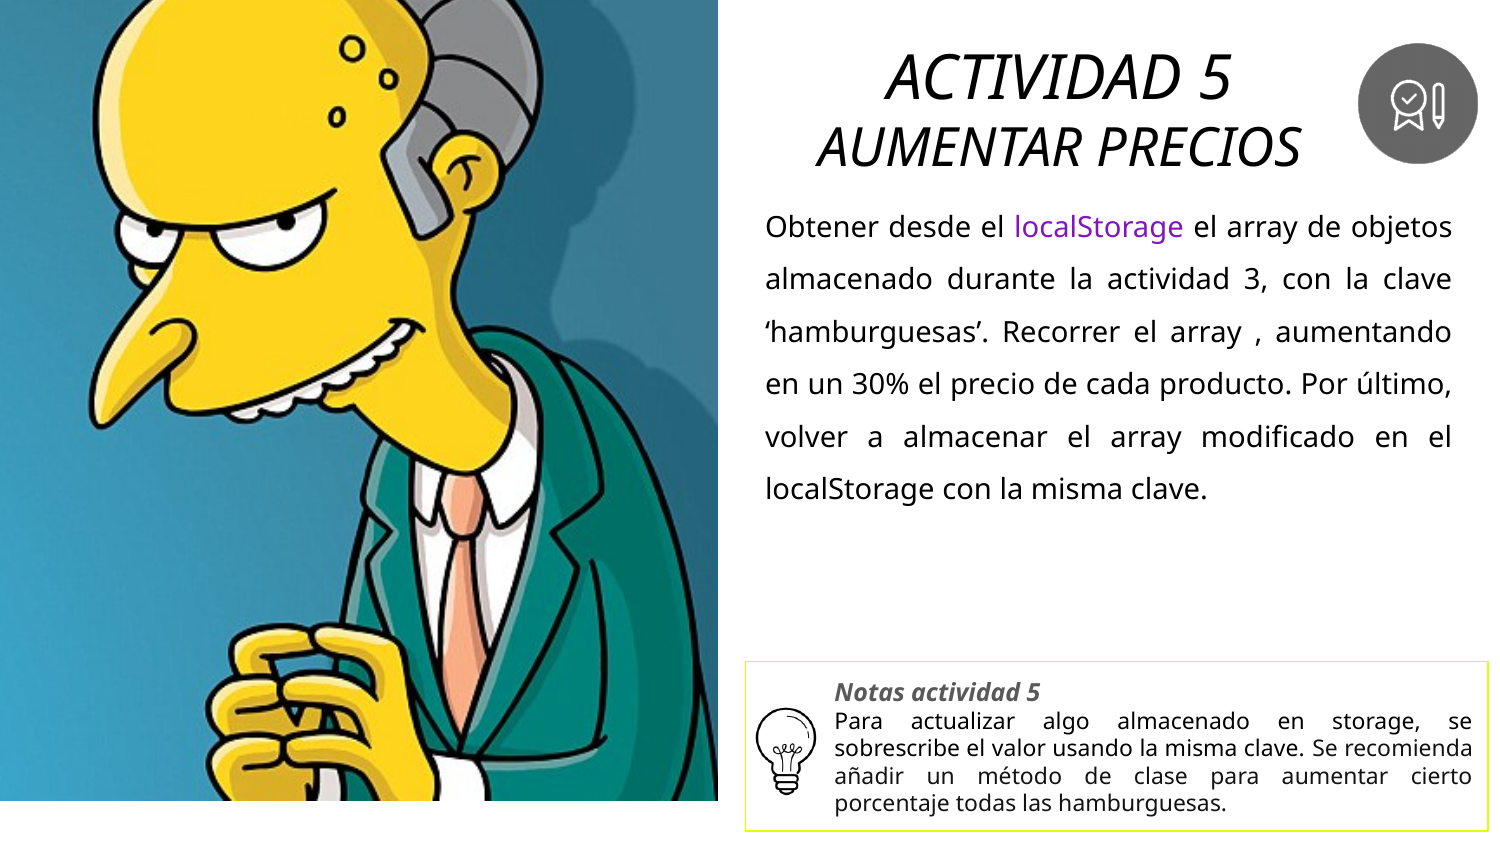

ACTIVIDAD 5
AUMENTAR PRECIOS
Obtener desde el localStorage el array de objetos almacenado durante la actividad 3, con la clave ‘hamburguesas’. Recorrer el array , aumentando en un 30% el precio de cada producto. Por último, volver a almacenar el array modificado en el localStorage con la misma clave.
Notas actividad 5
Para actualizar algo almacenado en storage, se sobrescribe el valor usando la misma clave. Se recomienda añadir un método de clase para aumentar cierto porcentaje todas las hamburguesas.